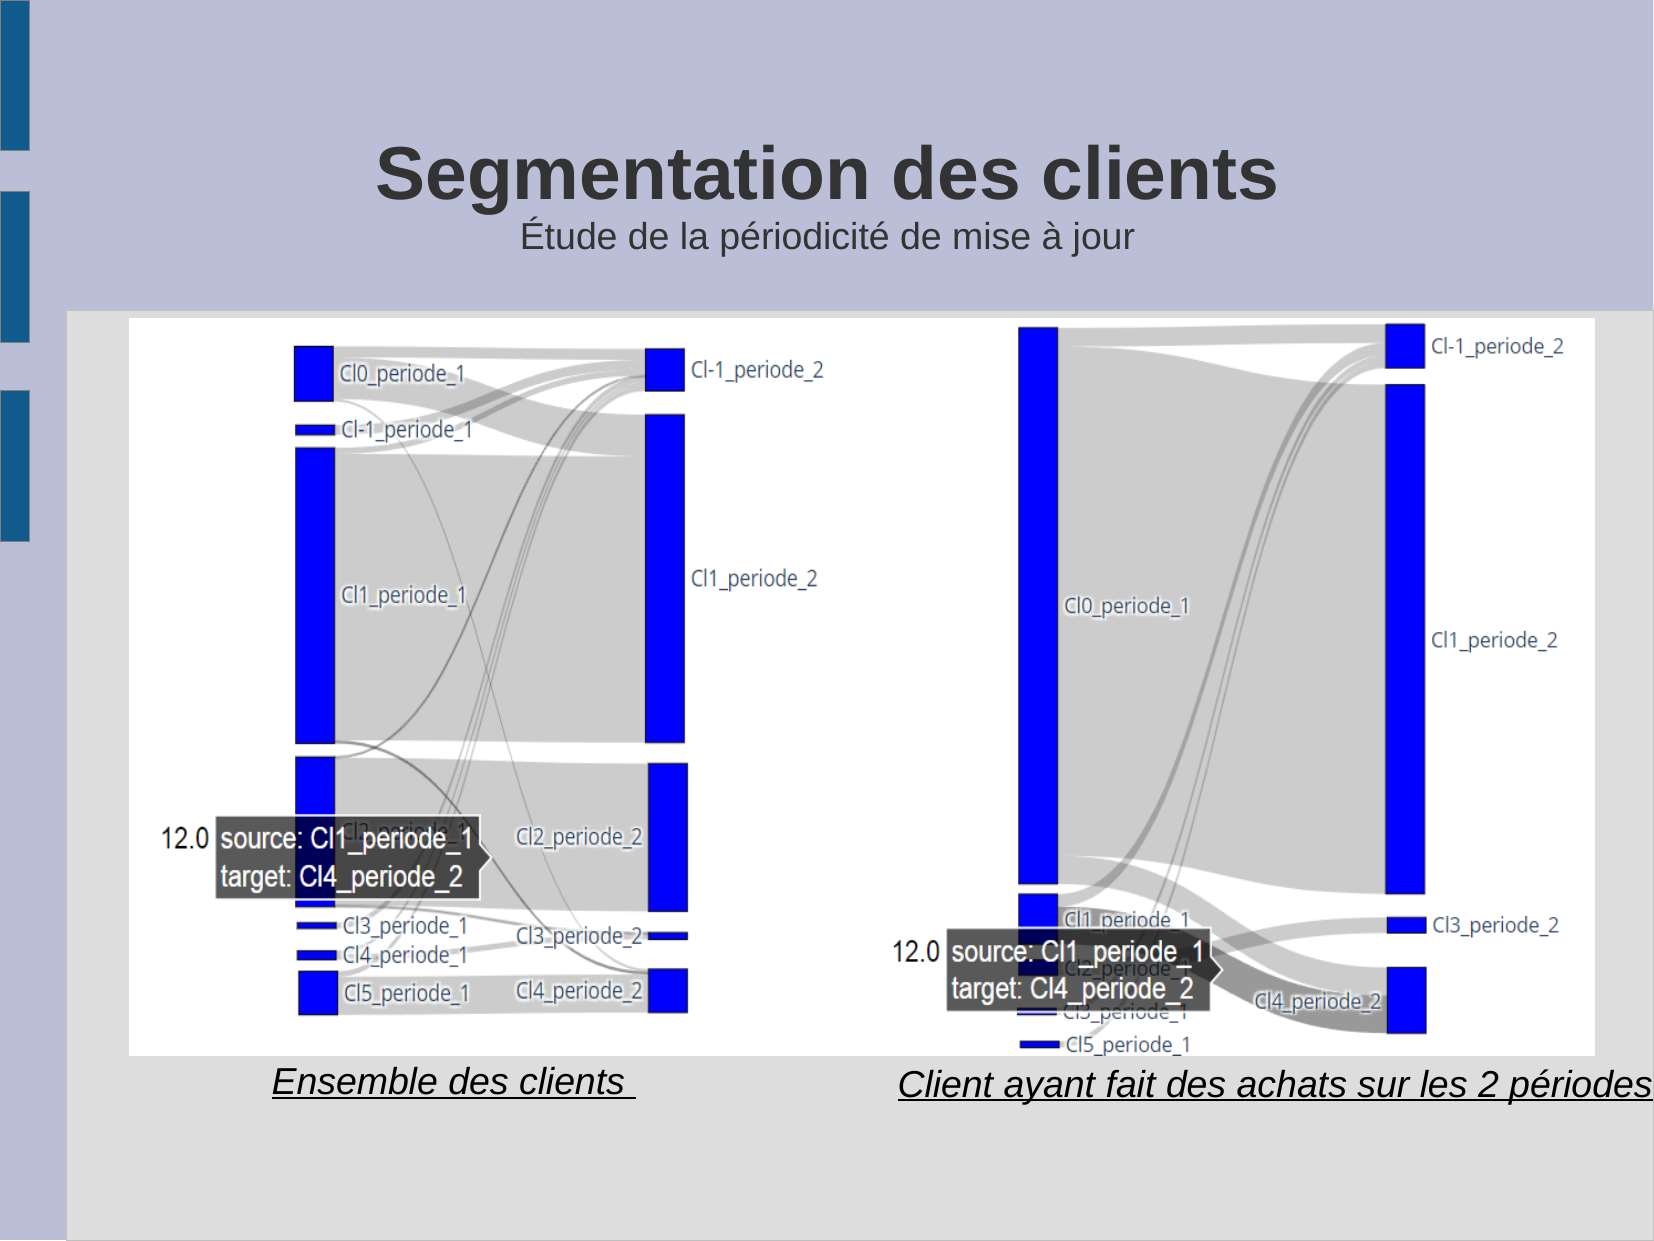

# Segmentation des clients Étude de la périodicité de mise à jour
Ensemble des clients
Client ayant fait des achats sur les 2 périodes